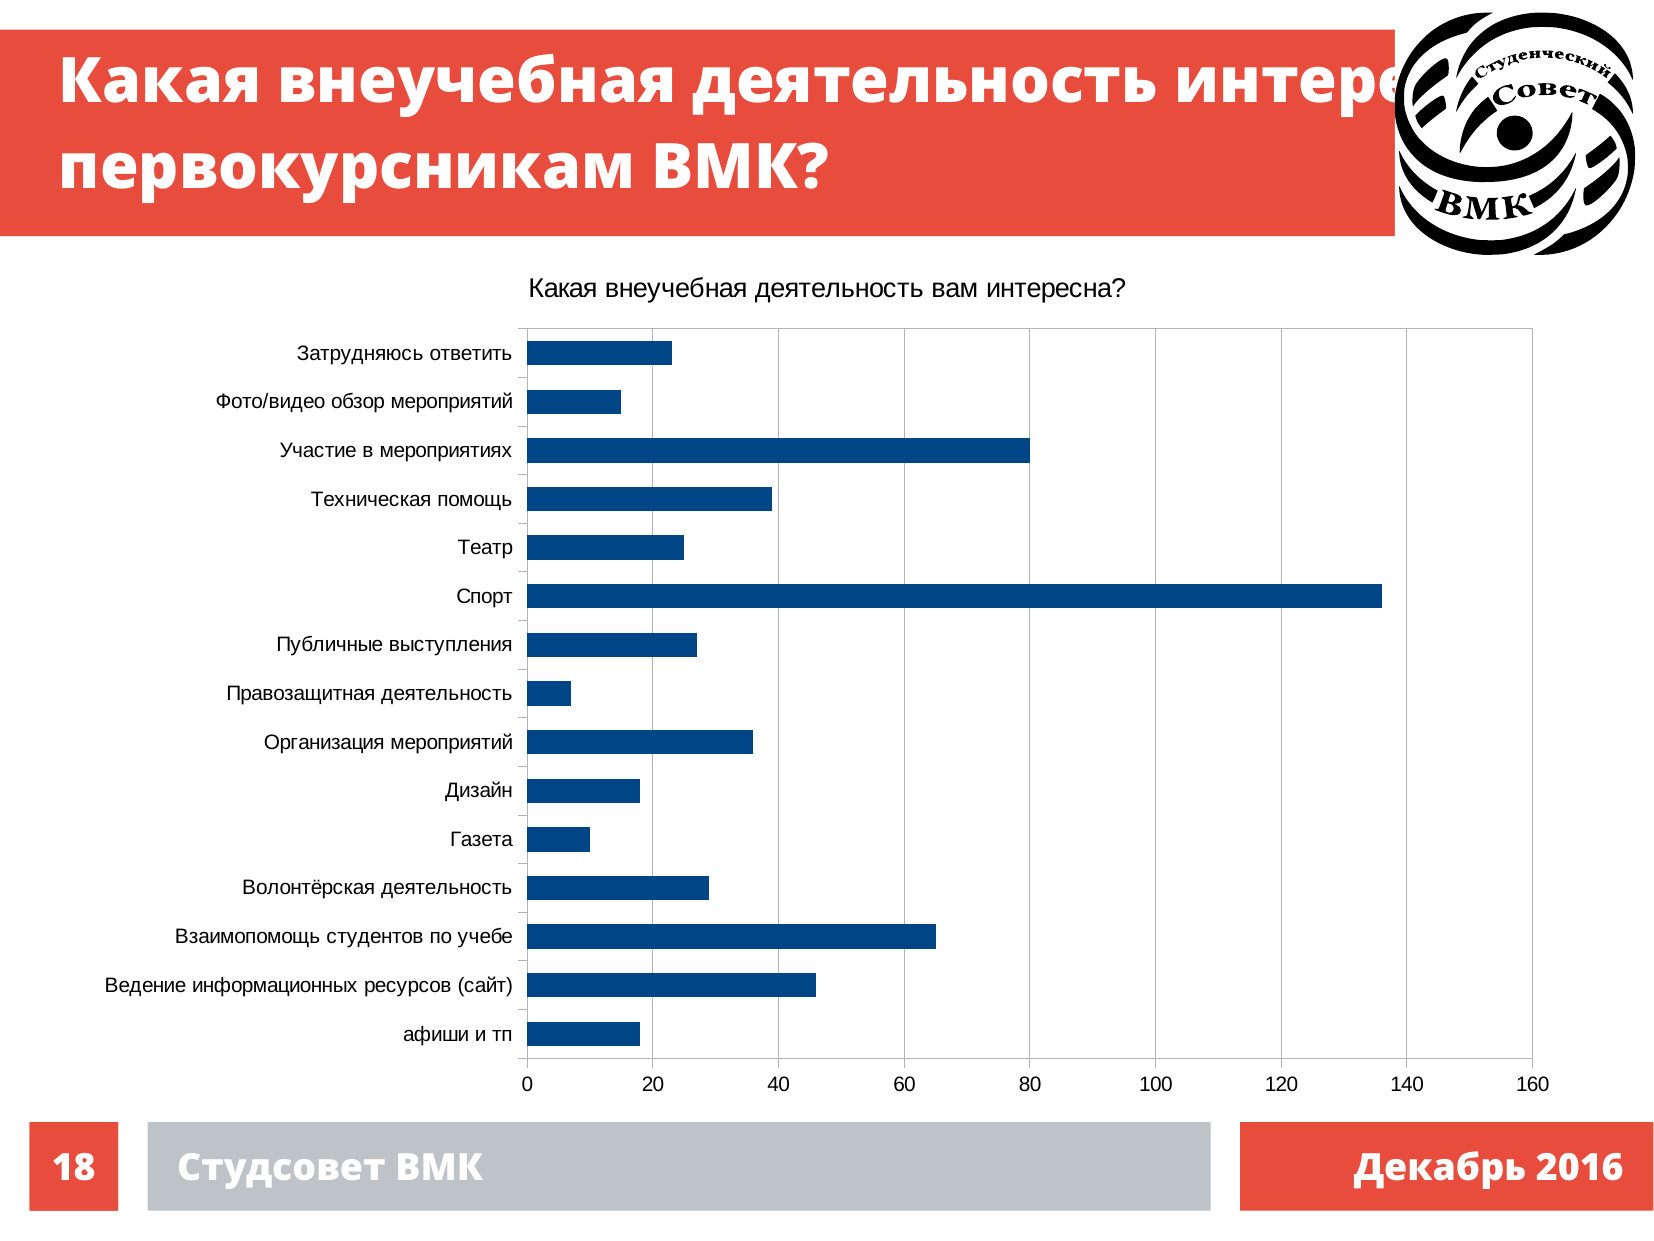

# Какая внеучебная деятельность интересна первокурсникам ВМК?
### Chart: Какая внеучебная деятельность вам интересна?
| Category | Sum - Число |
|---|---|
| афиши и тп | 18.0 |
| Ведение информационных ресурсов (сайт) | 46.0 |
| Взаимопомощь студентов по учебе | 65.0 |
| Волонтёрская деятельность | 29.0 |
| Газета | 10.0 |
| Дизайн | 18.0 |
| Организация мероприятий | 36.0 |
| Правозащитная деятельность | 7.0 |
| Публичные выступления | 27.0 |
| Спорт | 136.0 |
| Театр | 25.0 |
| Техническая помощь | 39.0 |
| Участие в мероприятиях | 80.0 |
| Фото/видео обзор мероприятий | 15.0 |
| Затрудняюсь ответить | 23.0 |18
Студсовет ВМК
Декабрь 2016